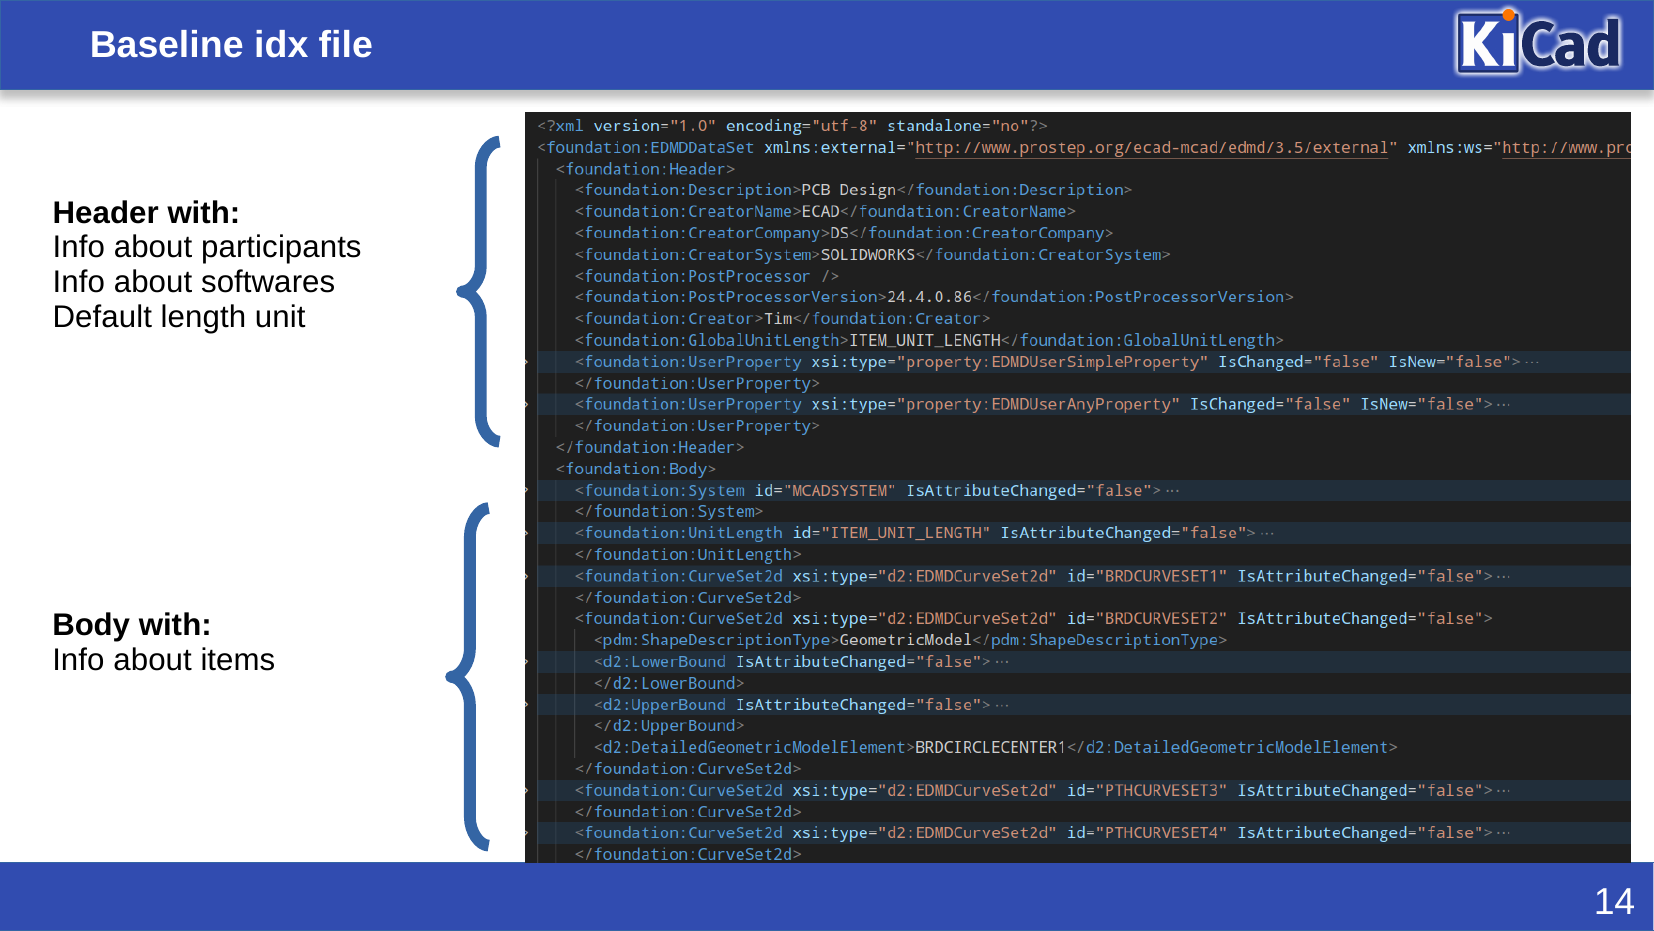

Baseline idx file
Header with:
Info about participants
Info about softwares
Default length unit
Body with:
Info about items